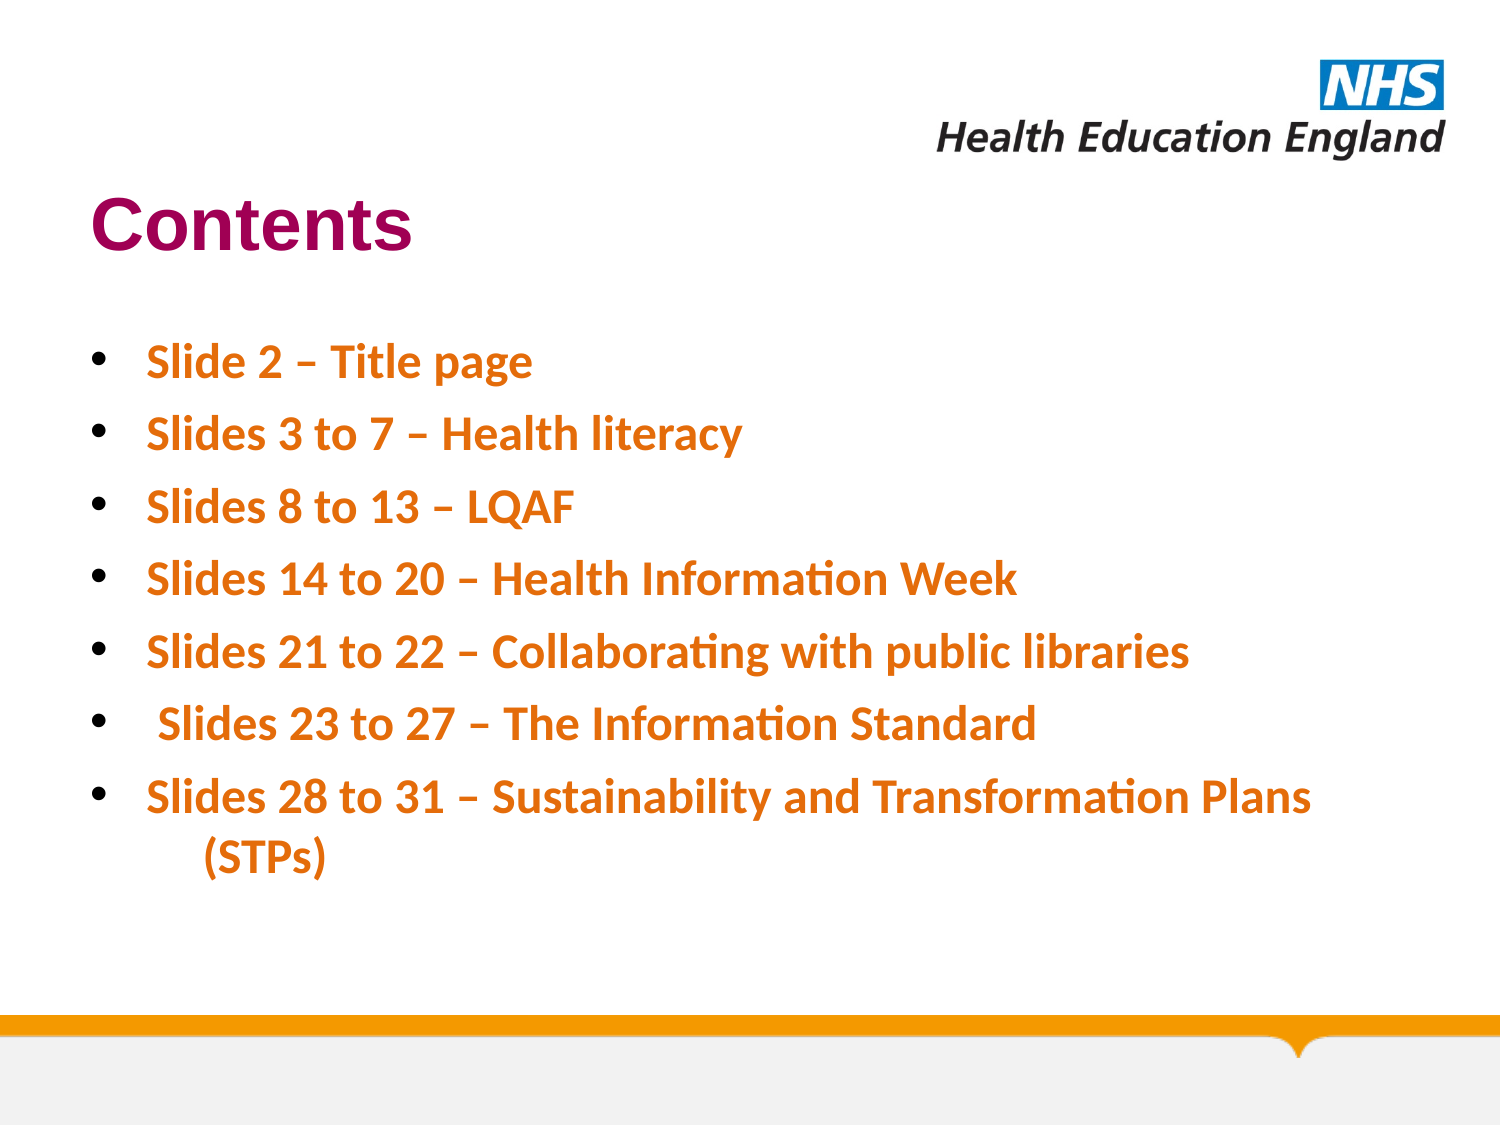

# Contents
Slide 2 – Title page
Slides 3 to 7 – Health literacy
Slides 8 to 13 – LQAF
Slides 14 to 20 – Health Information Week
Slides 21 to 22 – Collaborating with public libraries
 Slides 23 to 27 – The Information Standard
Slides 28 to 31 – Sustainability and Transformation Plans (STPs)